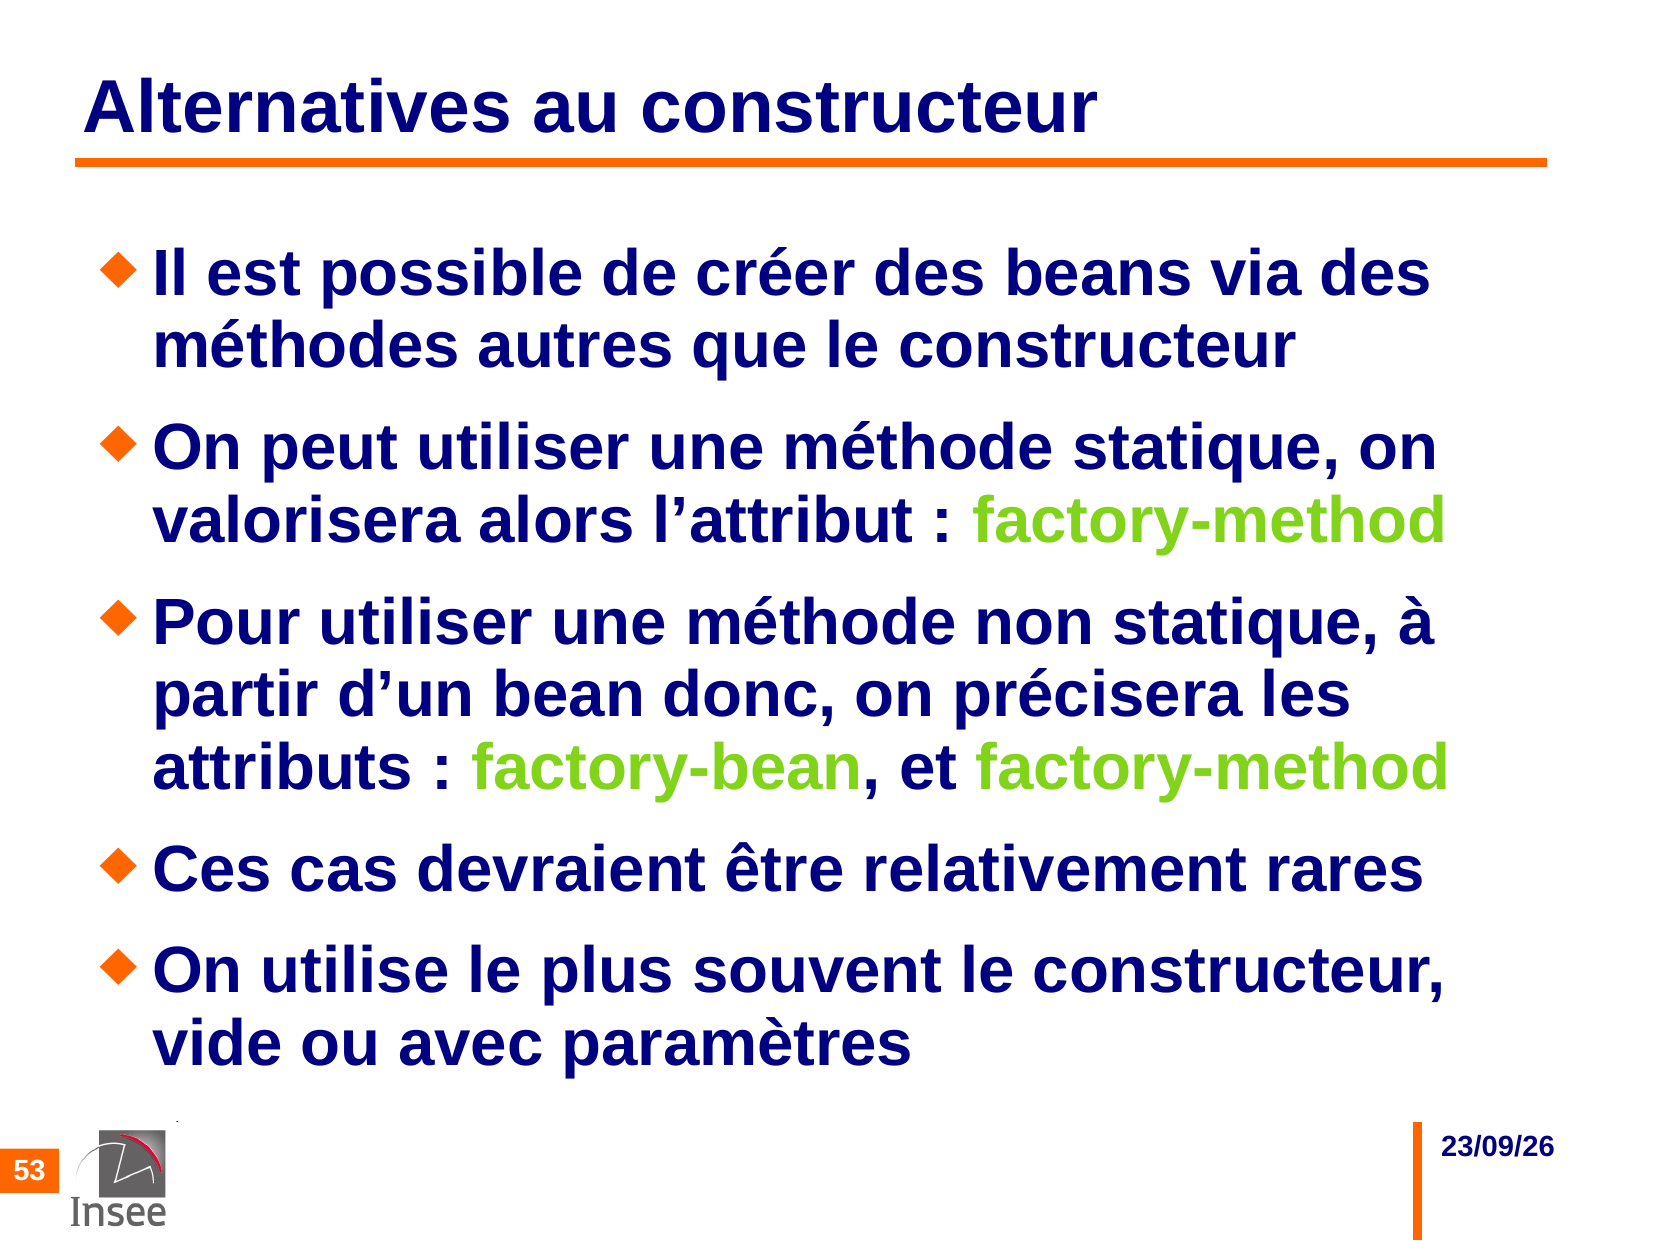

# Alternatives au constructeur
Il est possible de créer des beans via des méthodes autres que le constructeur
On peut utiliser une méthode statique, on valorisera alors l’attribut : factory-method
Pour utiliser une méthode non statique, à partir d’un bean donc, on précisera les attributs : factory-bean, et factory-method
Ces cas devraient être relativement rares
On utilise le plus souvent le constructeur, vide ou avec paramètres
53